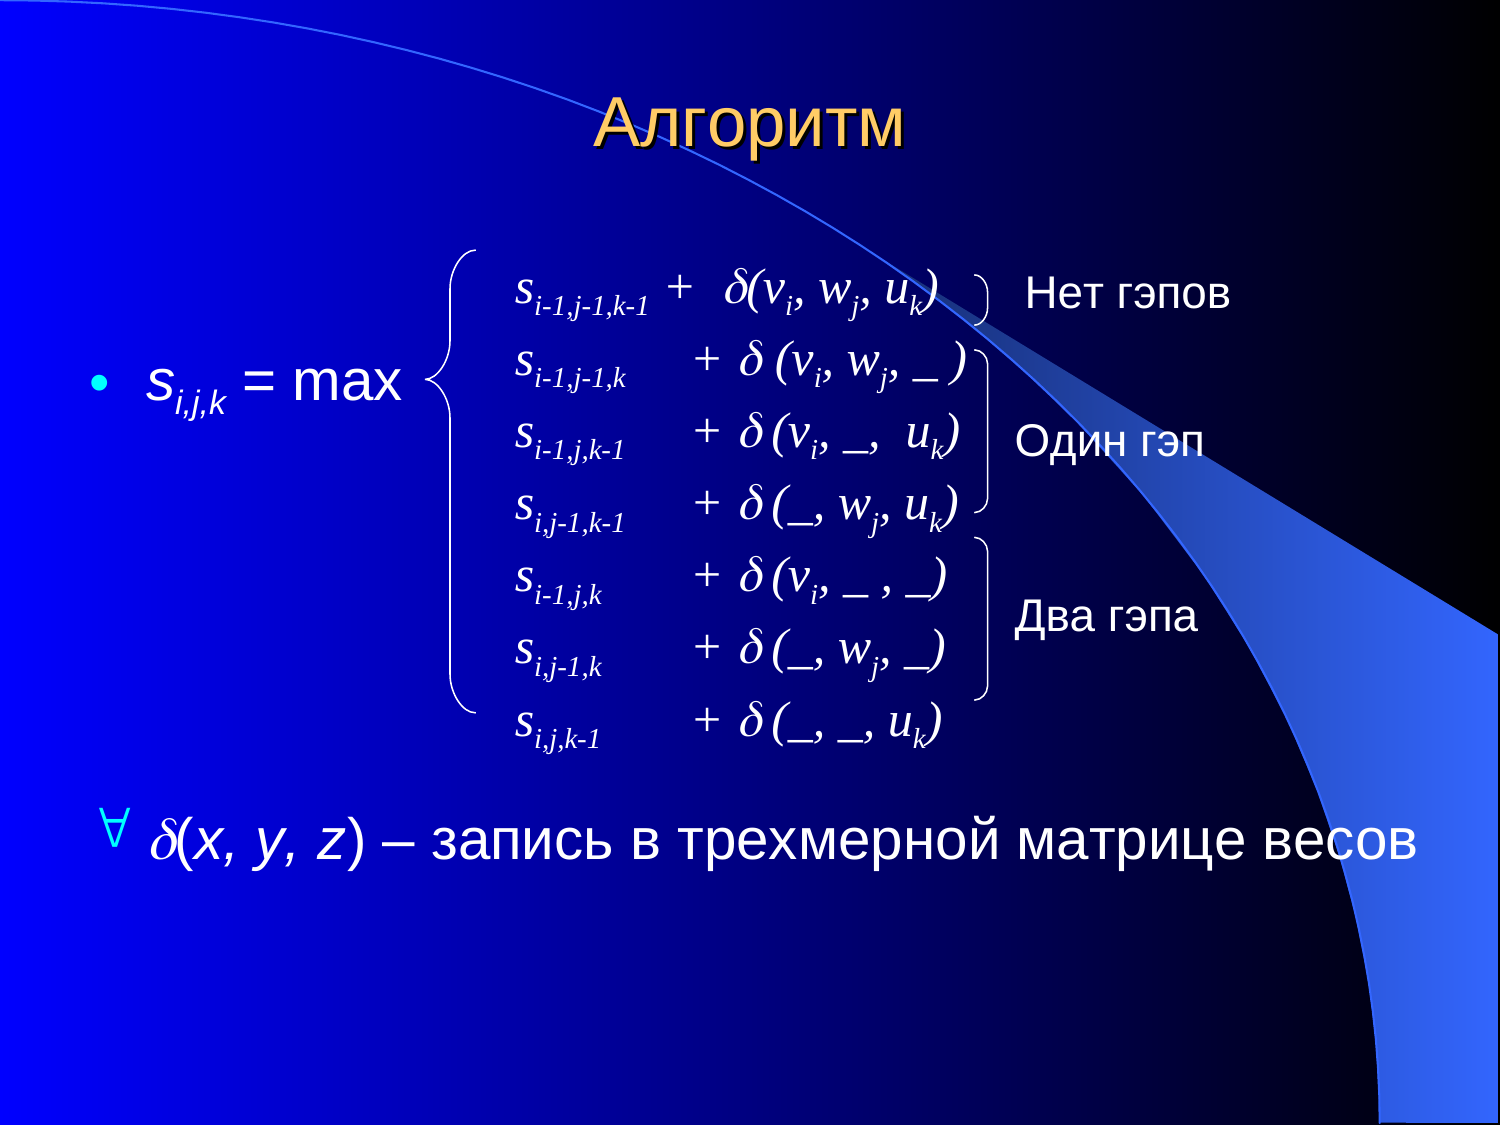

# Алгоритм
si,j,k = max
(x, y, z) – запись в трехмерной матрице весов
si-1,j-1,k-1 + (vi, wj, uk)
si-1,j-1,k 	 +  (vi, wj, _ )
si-1,j,k-1	 +  (vi, _, uk)
si,j-1,k-1	 +  (_, wj, uk)
si-1,j,k	 +  (vi, _ , _)
si,j-1,k	 +  (_, wj, _)
si,j,k-1	 +  (_, _, uk)
Нет гэпов
Один гэп
Два гэпа